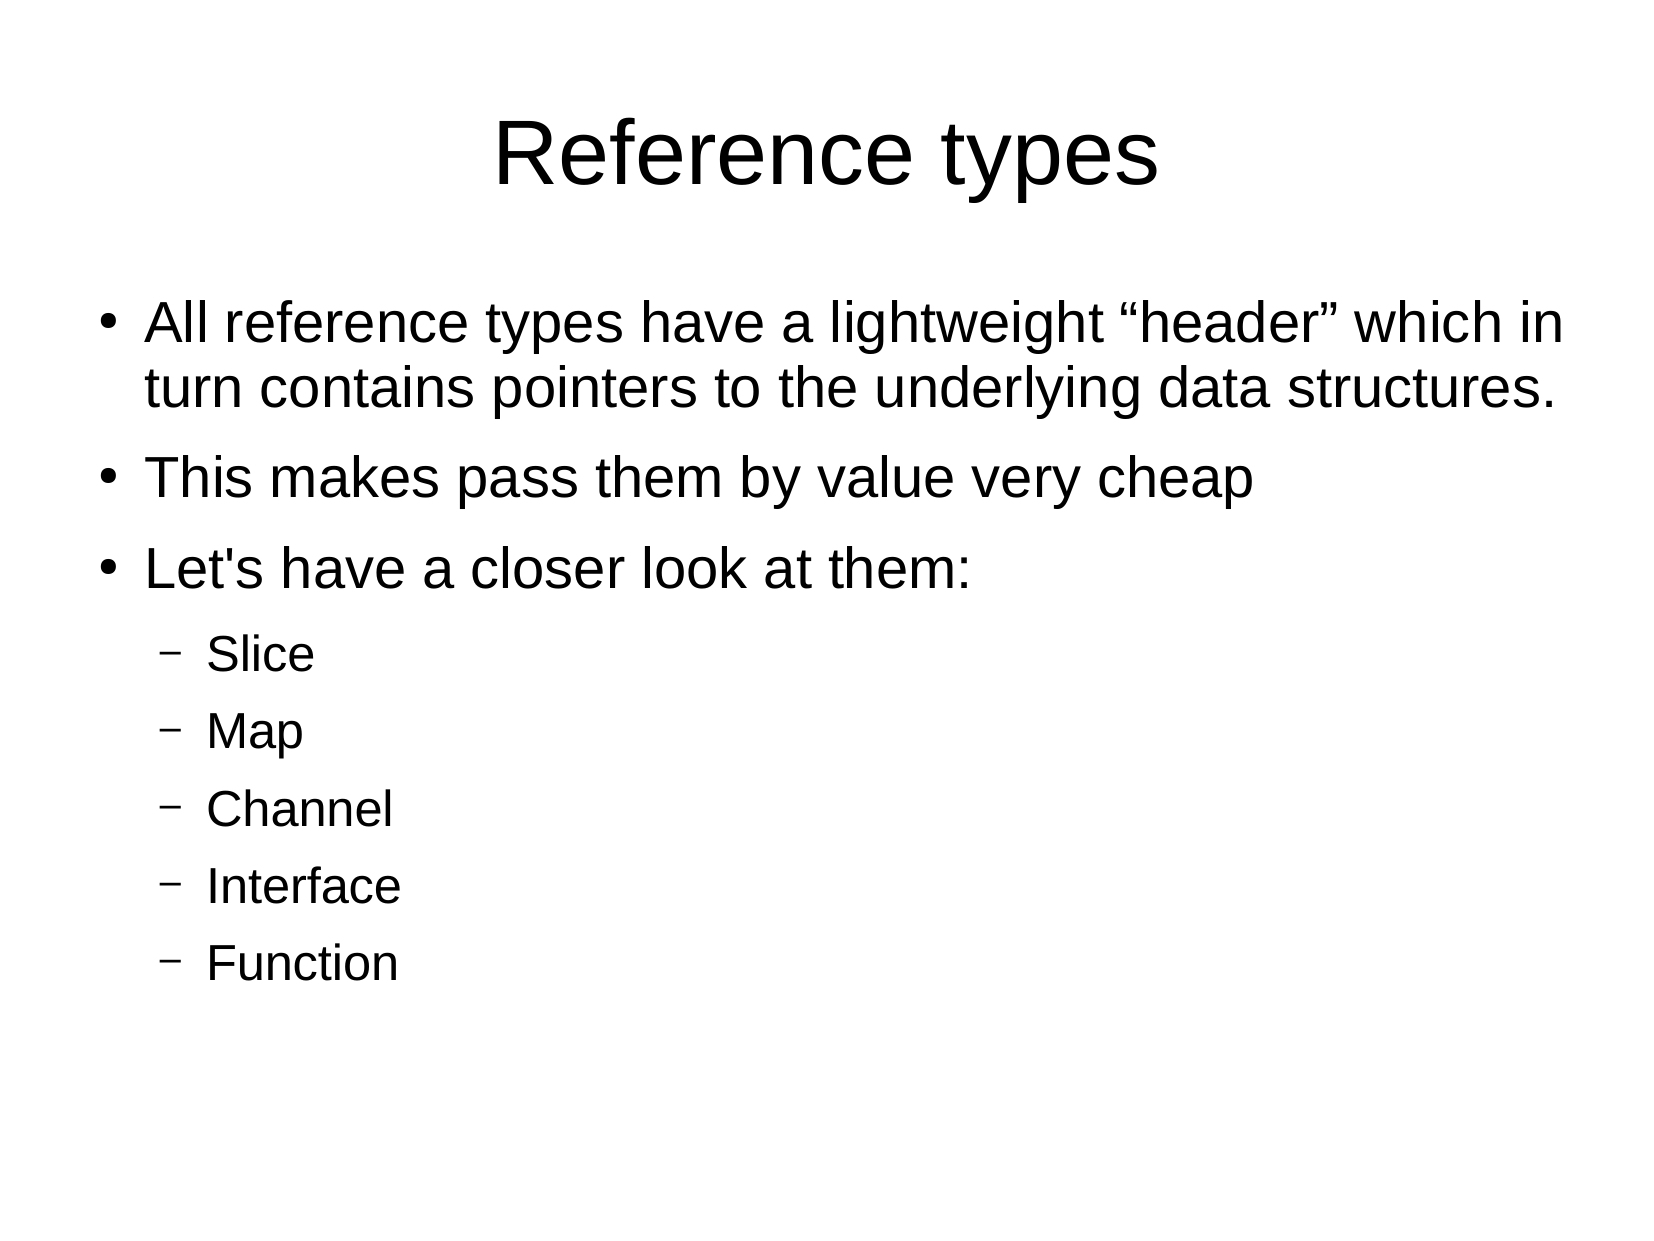

# Reference types
All reference types have a lightweight “header” which in turn contains pointers to the underlying data structures.
This makes pass them by value very cheap
Let's have a closer look at them:
Slice
Map
Channel
Interface
Function